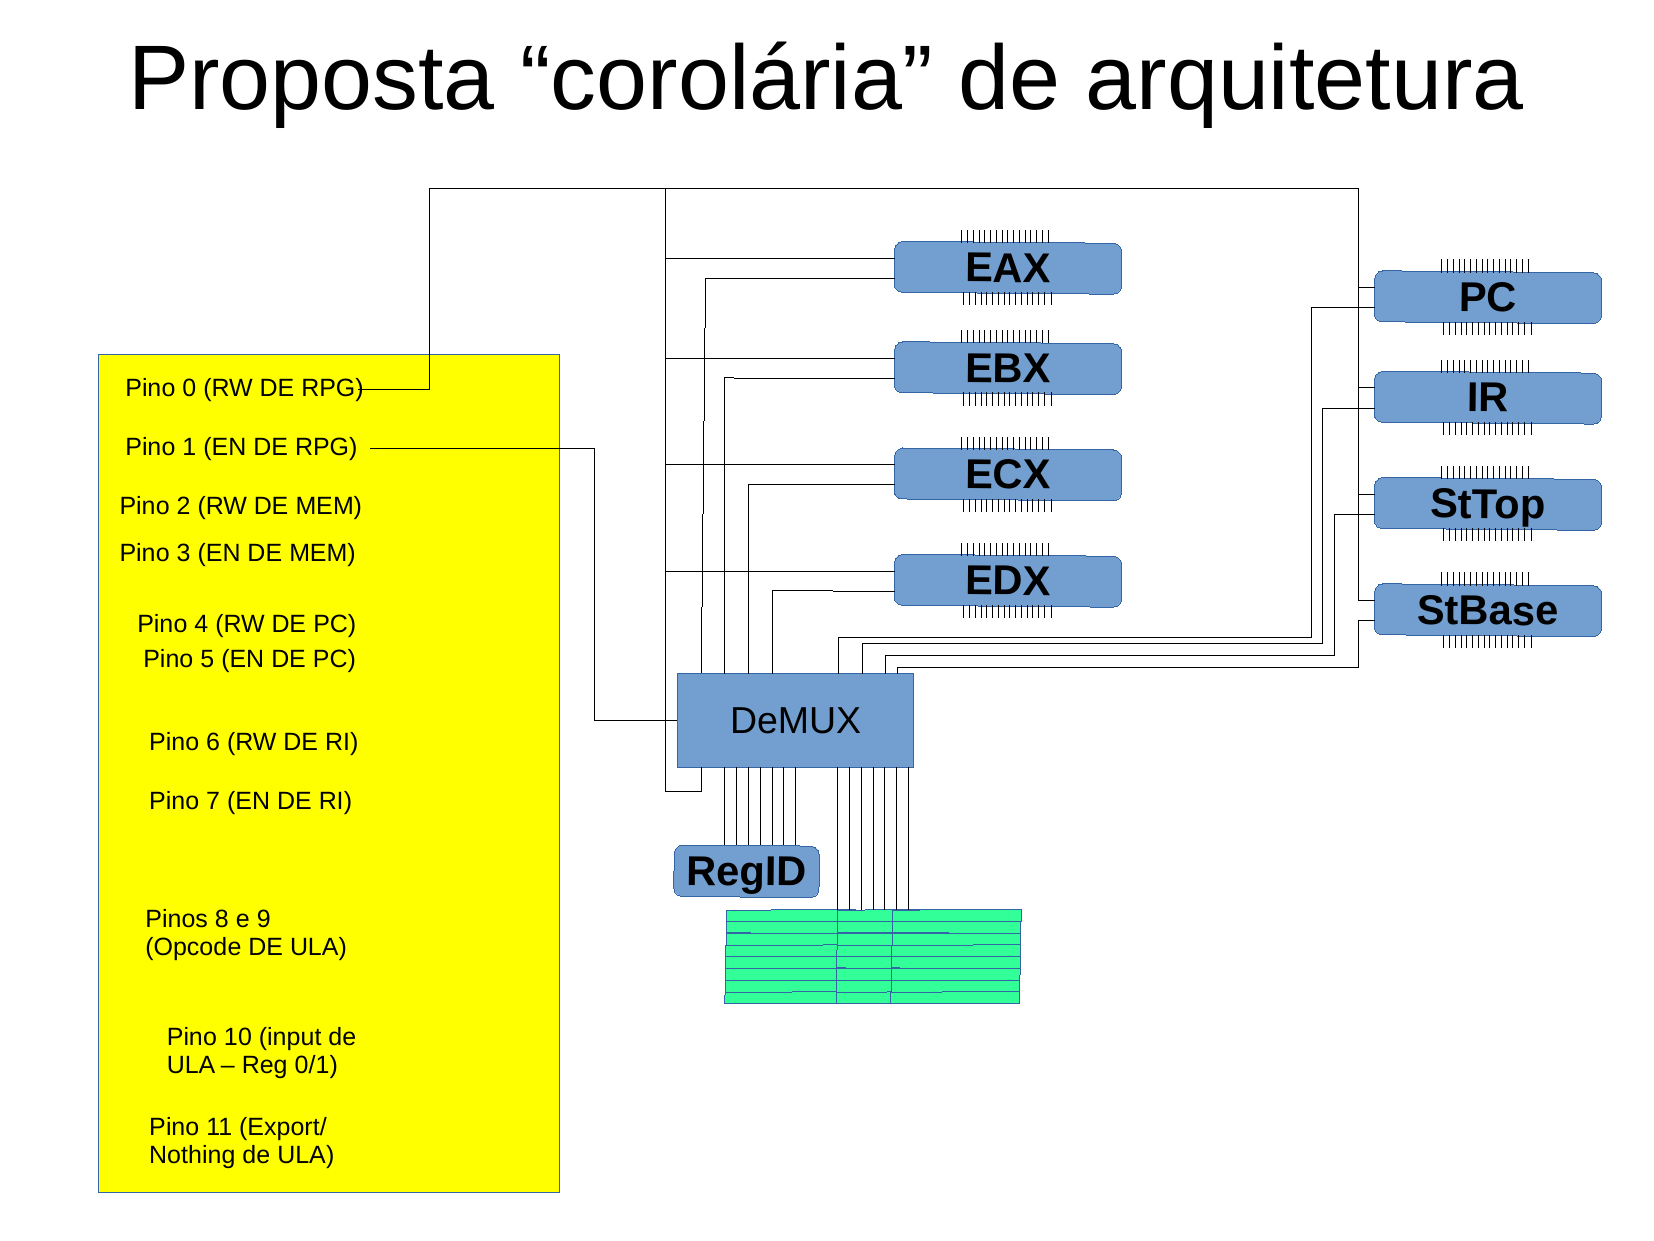

# Proposta “corolária” de arquitetura
EAX
PC
EBX
IR
Pino 0 (RW DE RPG)
Pino 1 (EN DE RPG)
ECX
StTop
Pino 2 (RW DE MEM)
Pino 3 (EN DE MEM)
EDX
StBase
Pino 4 (RW DE PC)
Pino 5 (EN DE PC)
DeMUX
Pino 6 (RW DE RI)
Pino 7 (EN DE RI)
RegID
Pinos 8 e 9
(Opcode DE ULA)
Pino 10 (input de
ULA – Reg 0/1)
Pino 11 (Export/
Nothing de ULA)